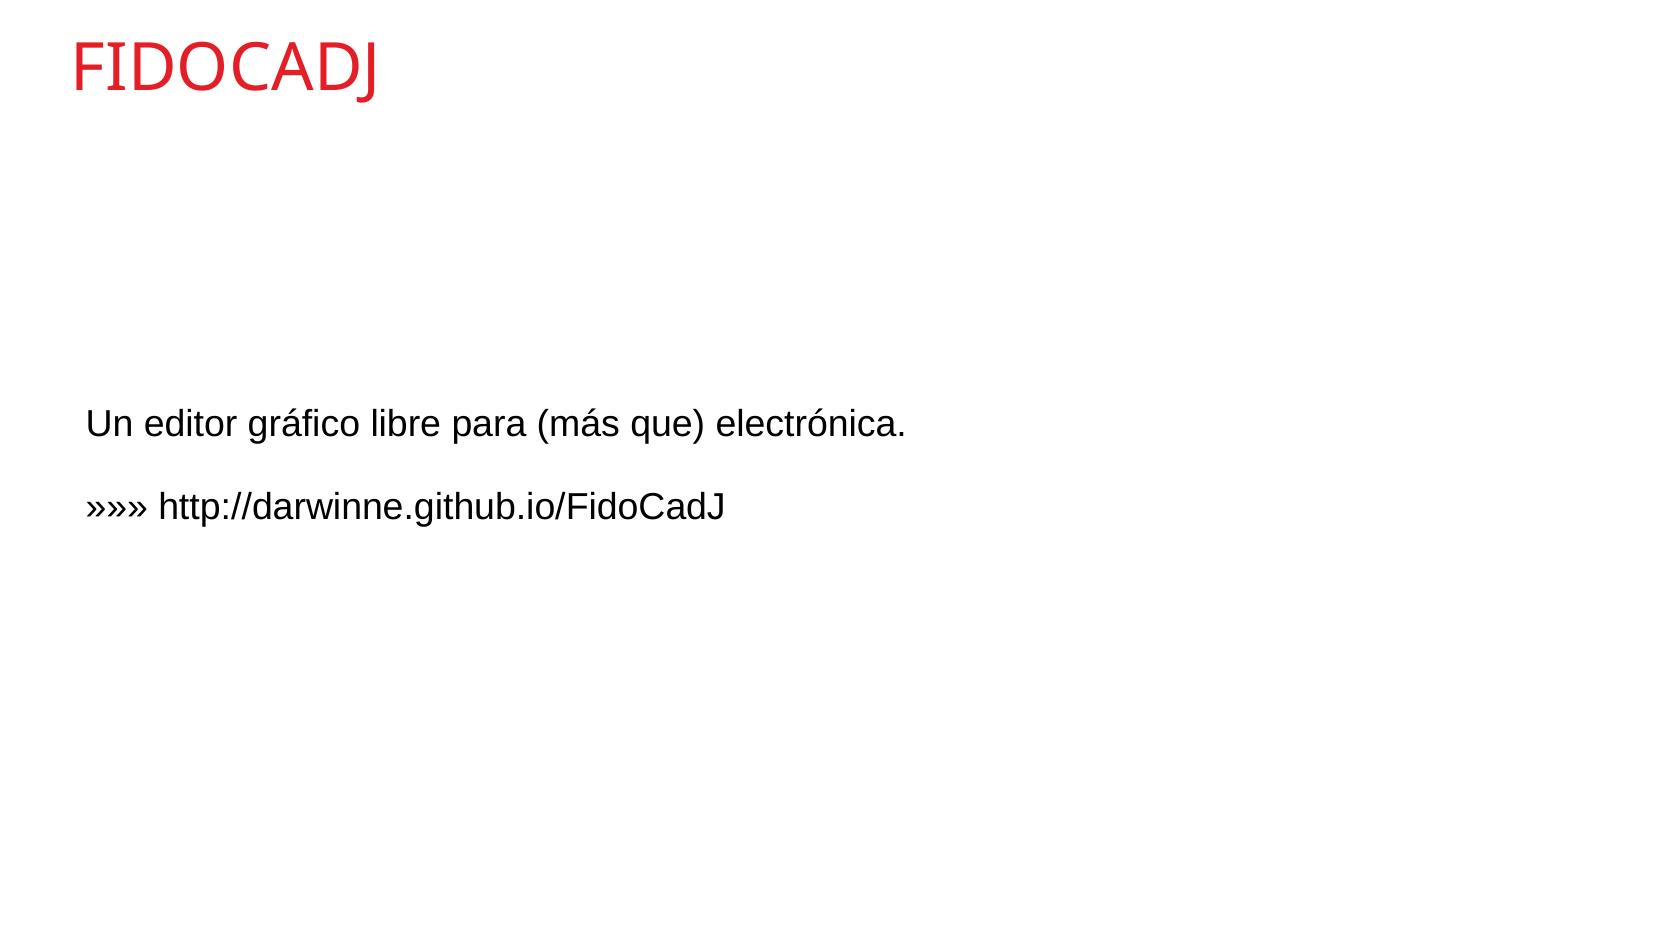

# FIDOCADJ
Un editor gráfico libre para (más que) electrónica.
»»» http://darwinne.github.io/FidoCadJ